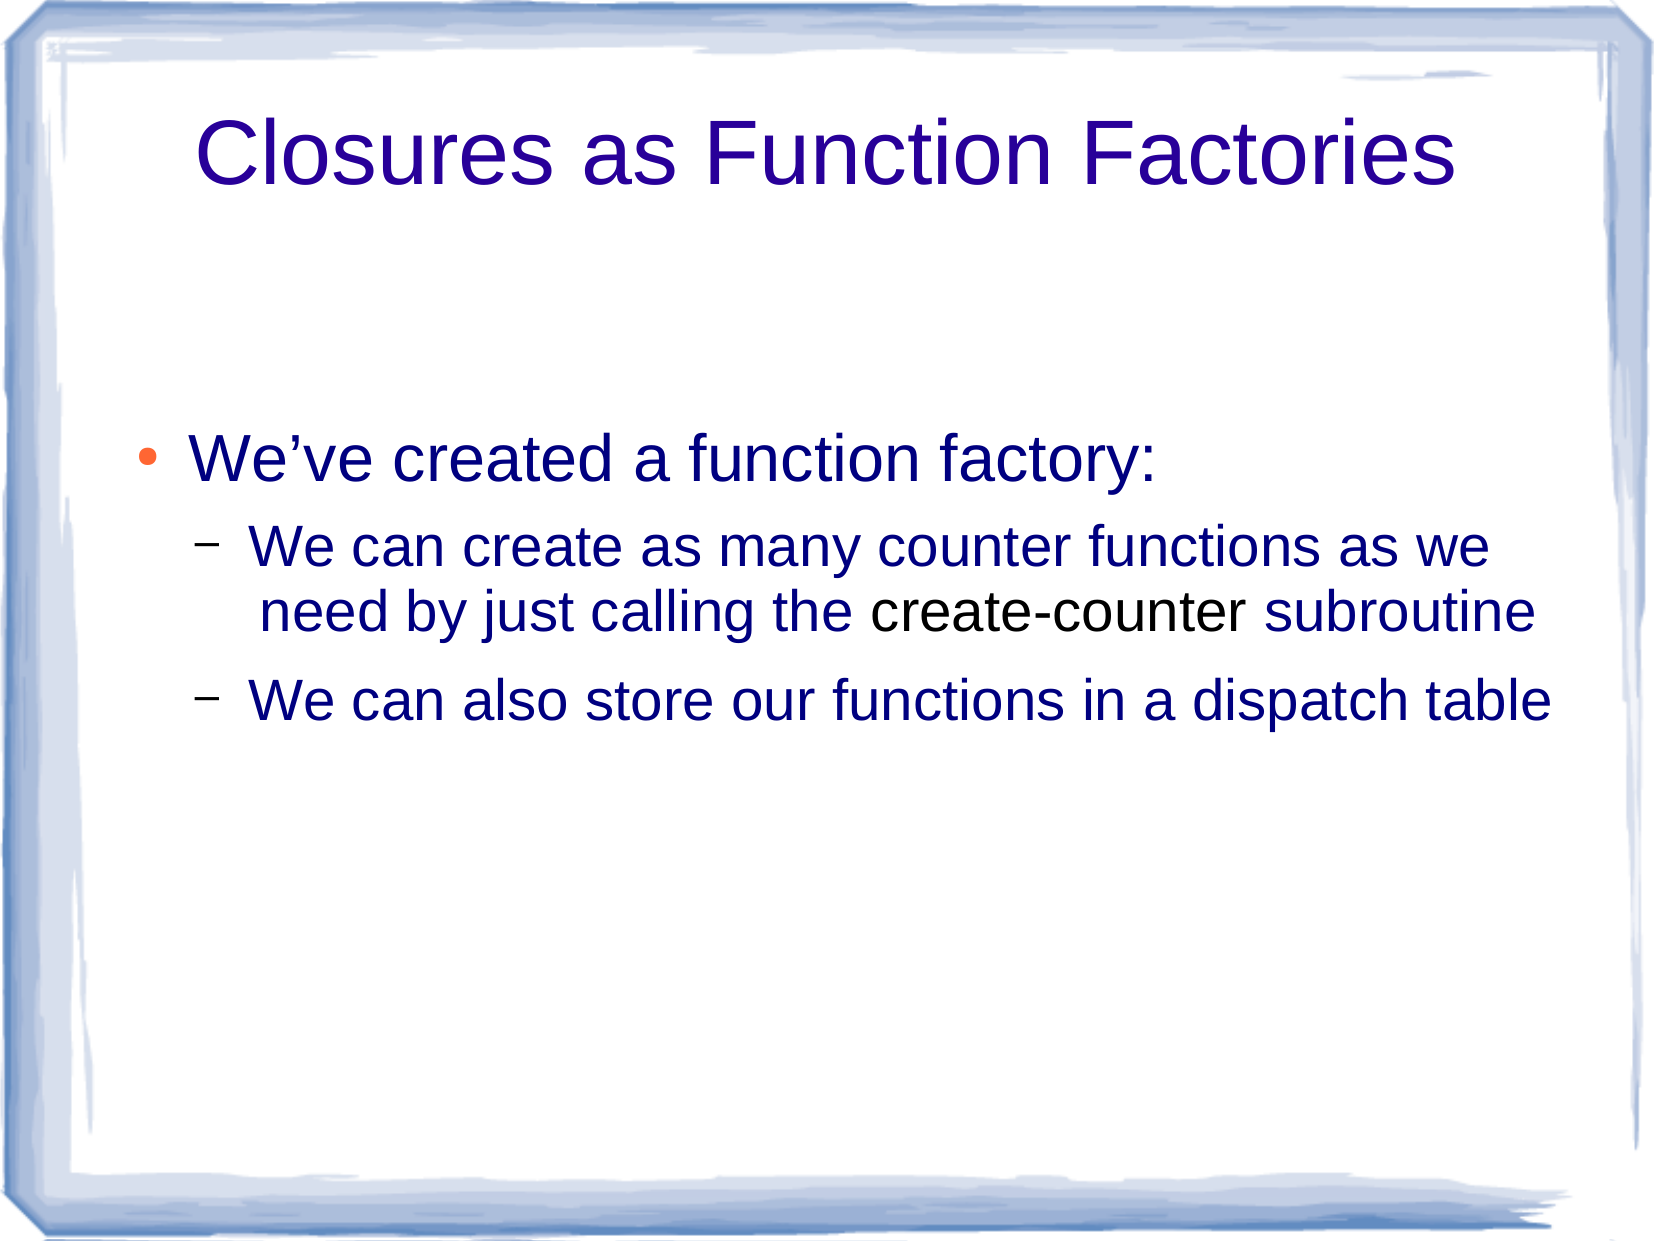

# Closures as Function Factories
We’ve created a function factory:
We can create as many counter functions as we need by just calling the create-counter subroutine
We can also store our functions in a dispatch table